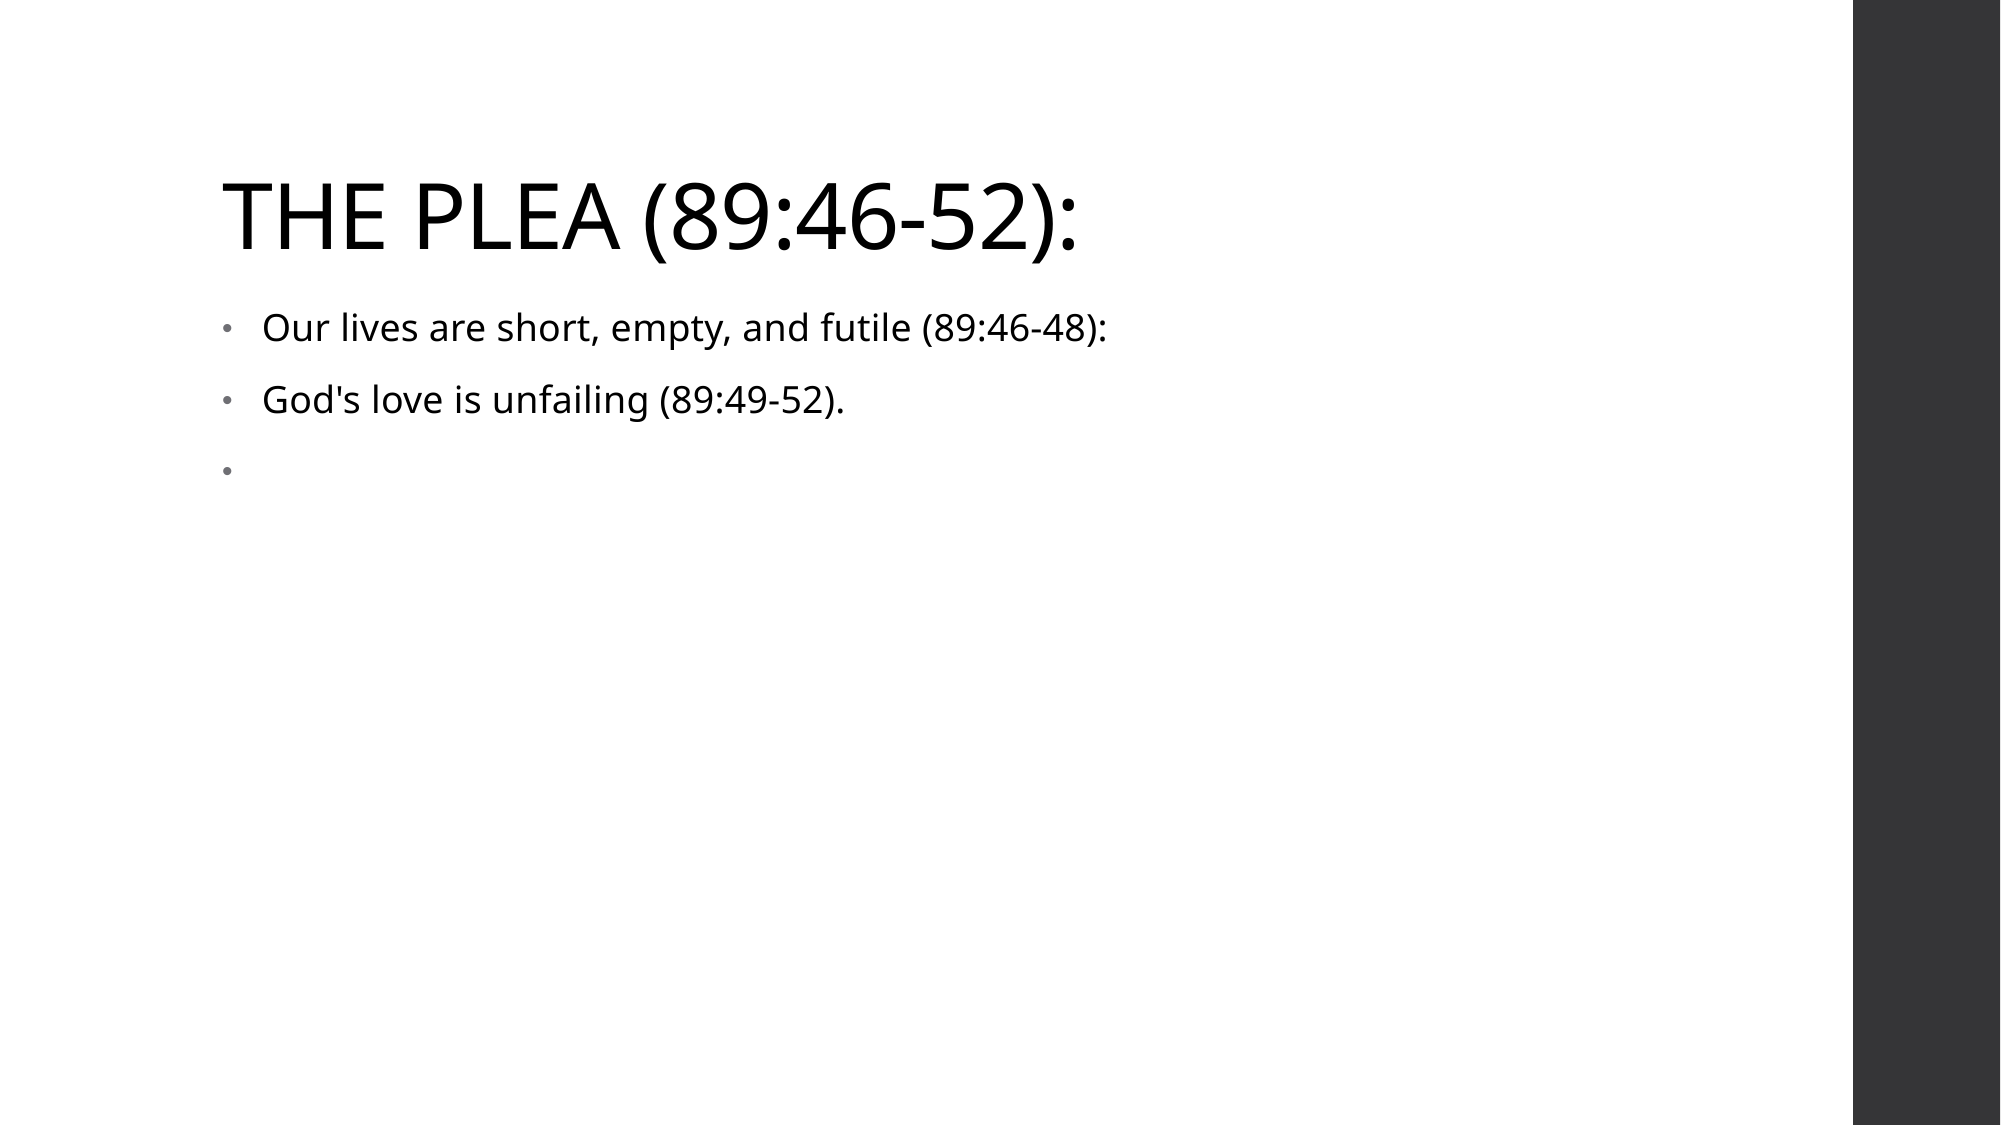

# THE PLEA (89:46-52):
 Our lives are short, empty, and futile (89:46-48):
 God's love is unfailing (89:49-52).